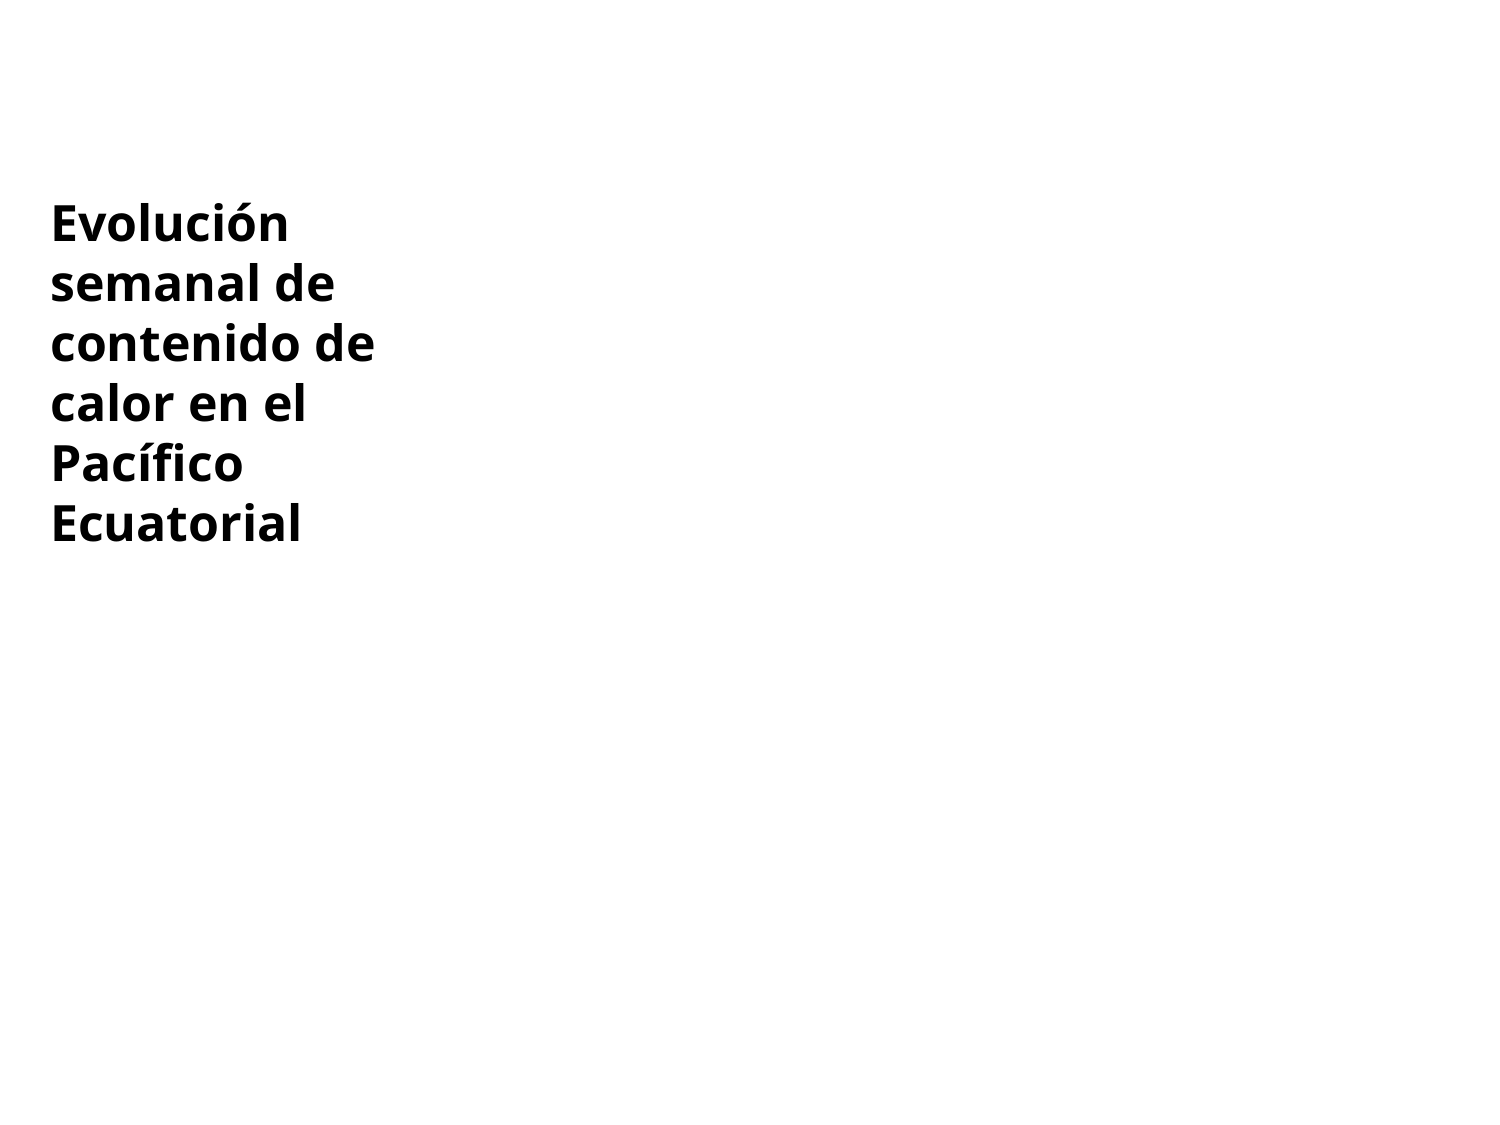

Evolución semanal de contenido de calor en el Pacífico Ecuatorial